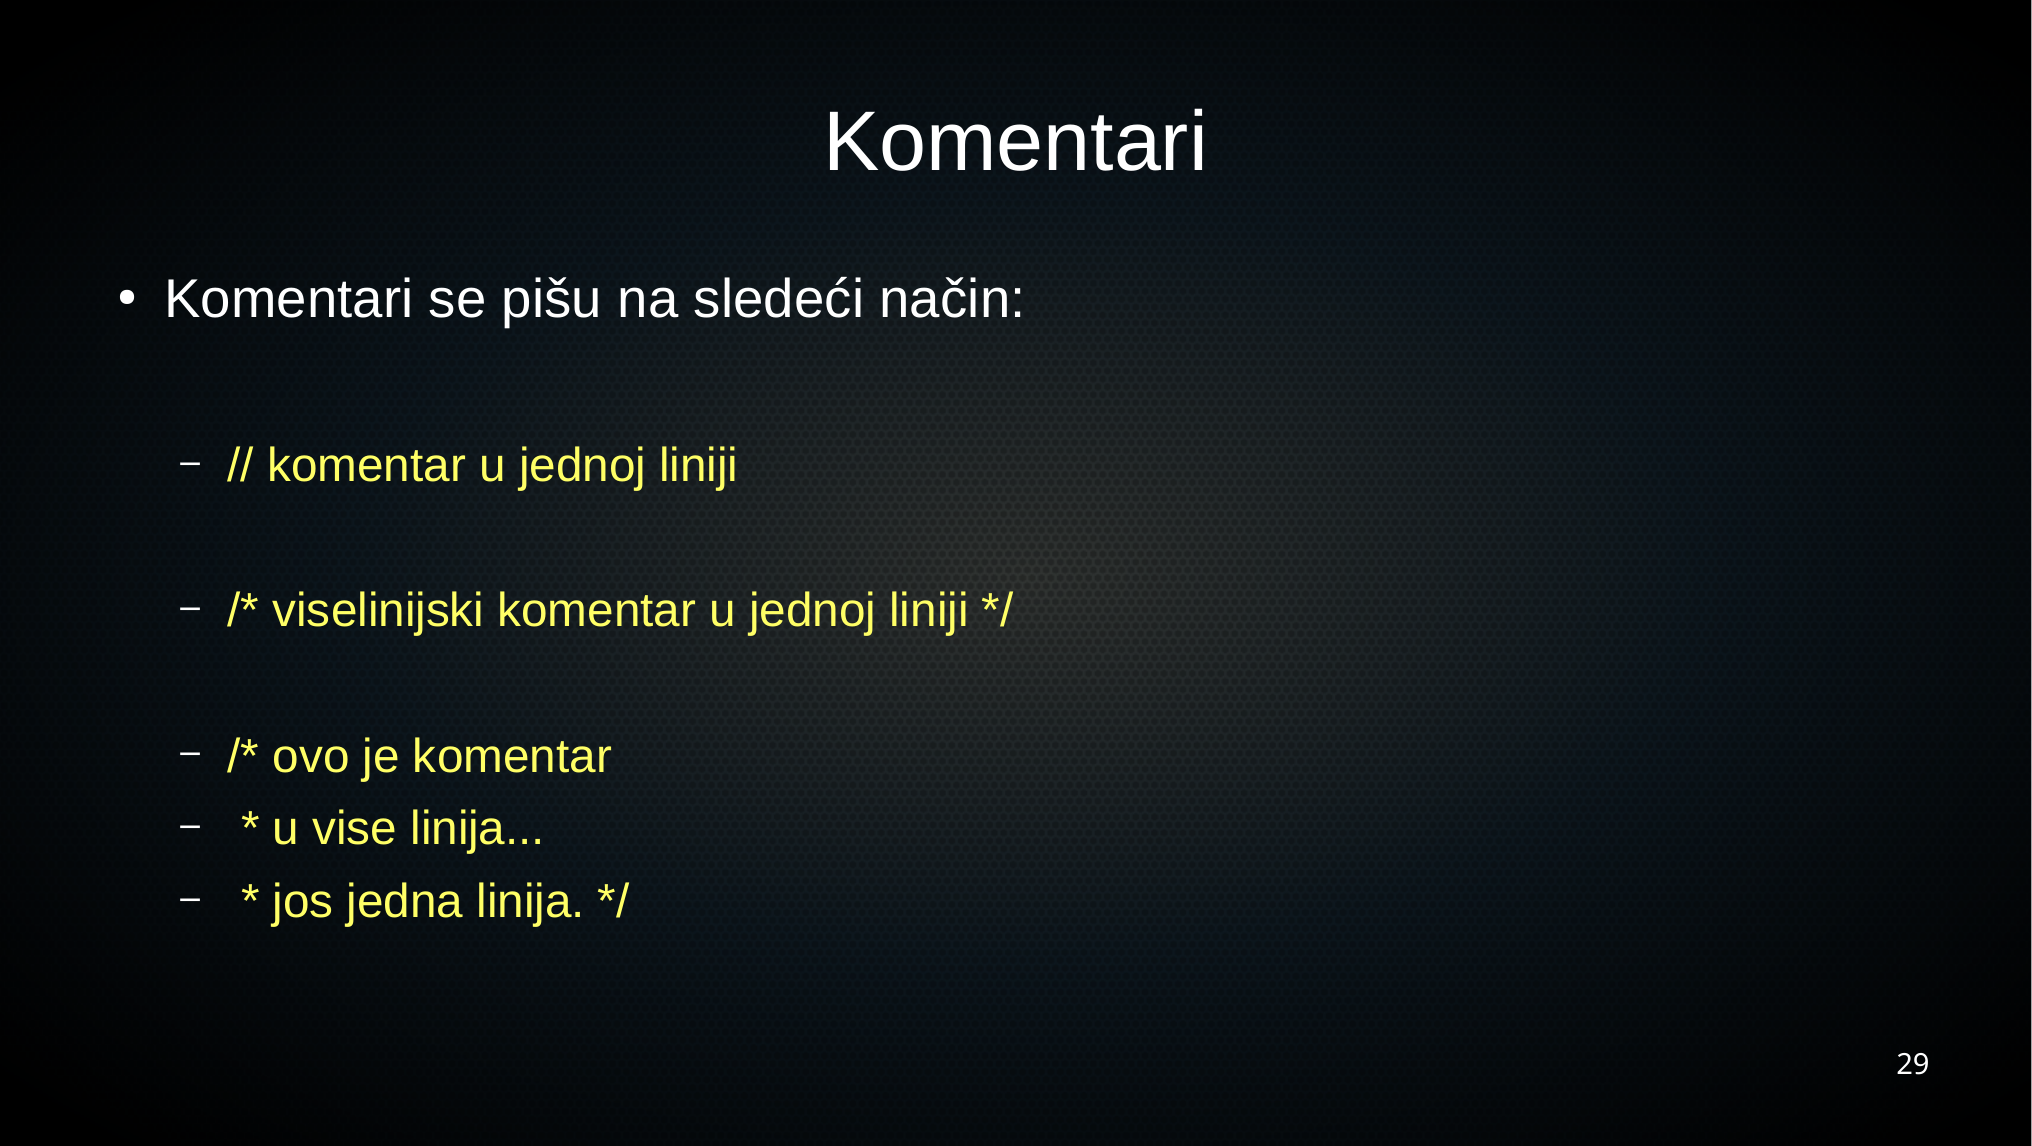

# Komentari
Komentari se pišu na sledeći način:
// komentar u jednoj liniji
/* viselinijski komentar u jednoj liniji */
/* ovo je komentar
 * u vise linija...
 * jos jedna linija. */
29